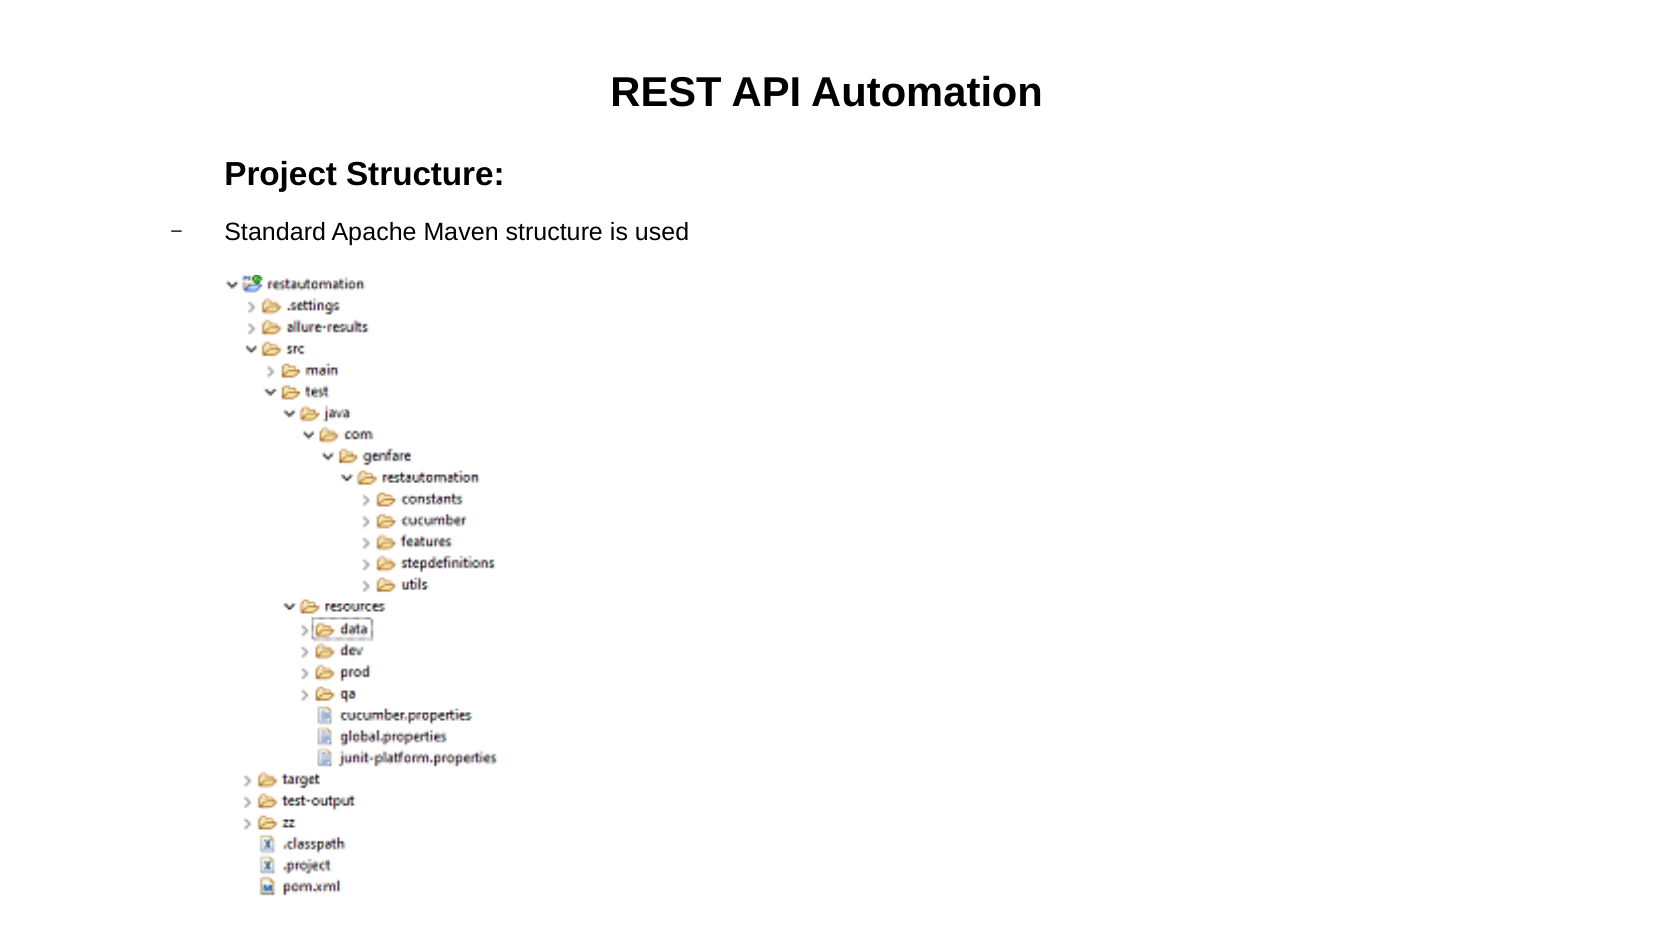

# REST API Automation
Project Structure:
Standard Apache Maven structure is used